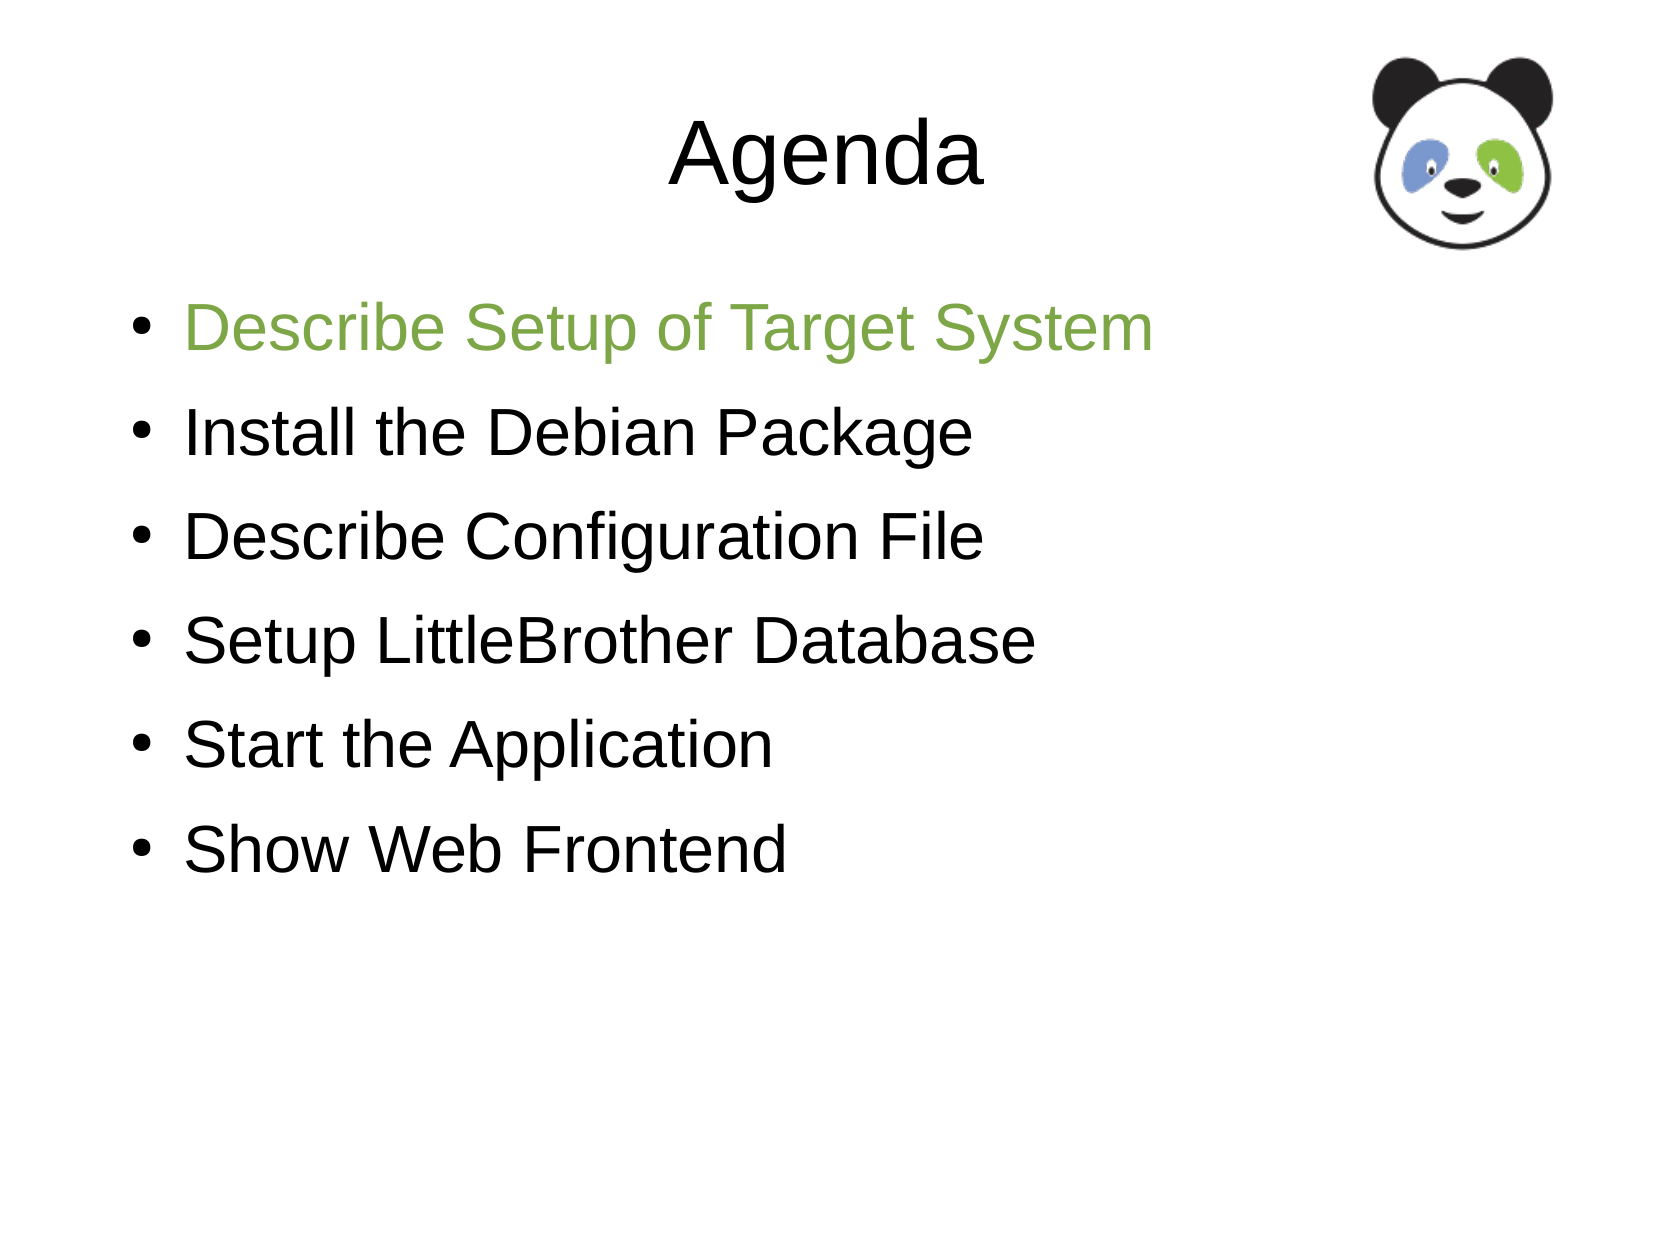

# Agenda
Describe Setup of Target System
Install the Debian Package
Describe Configuration File
Setup LittleBrother Database
Start the Application
Show Web Frontend